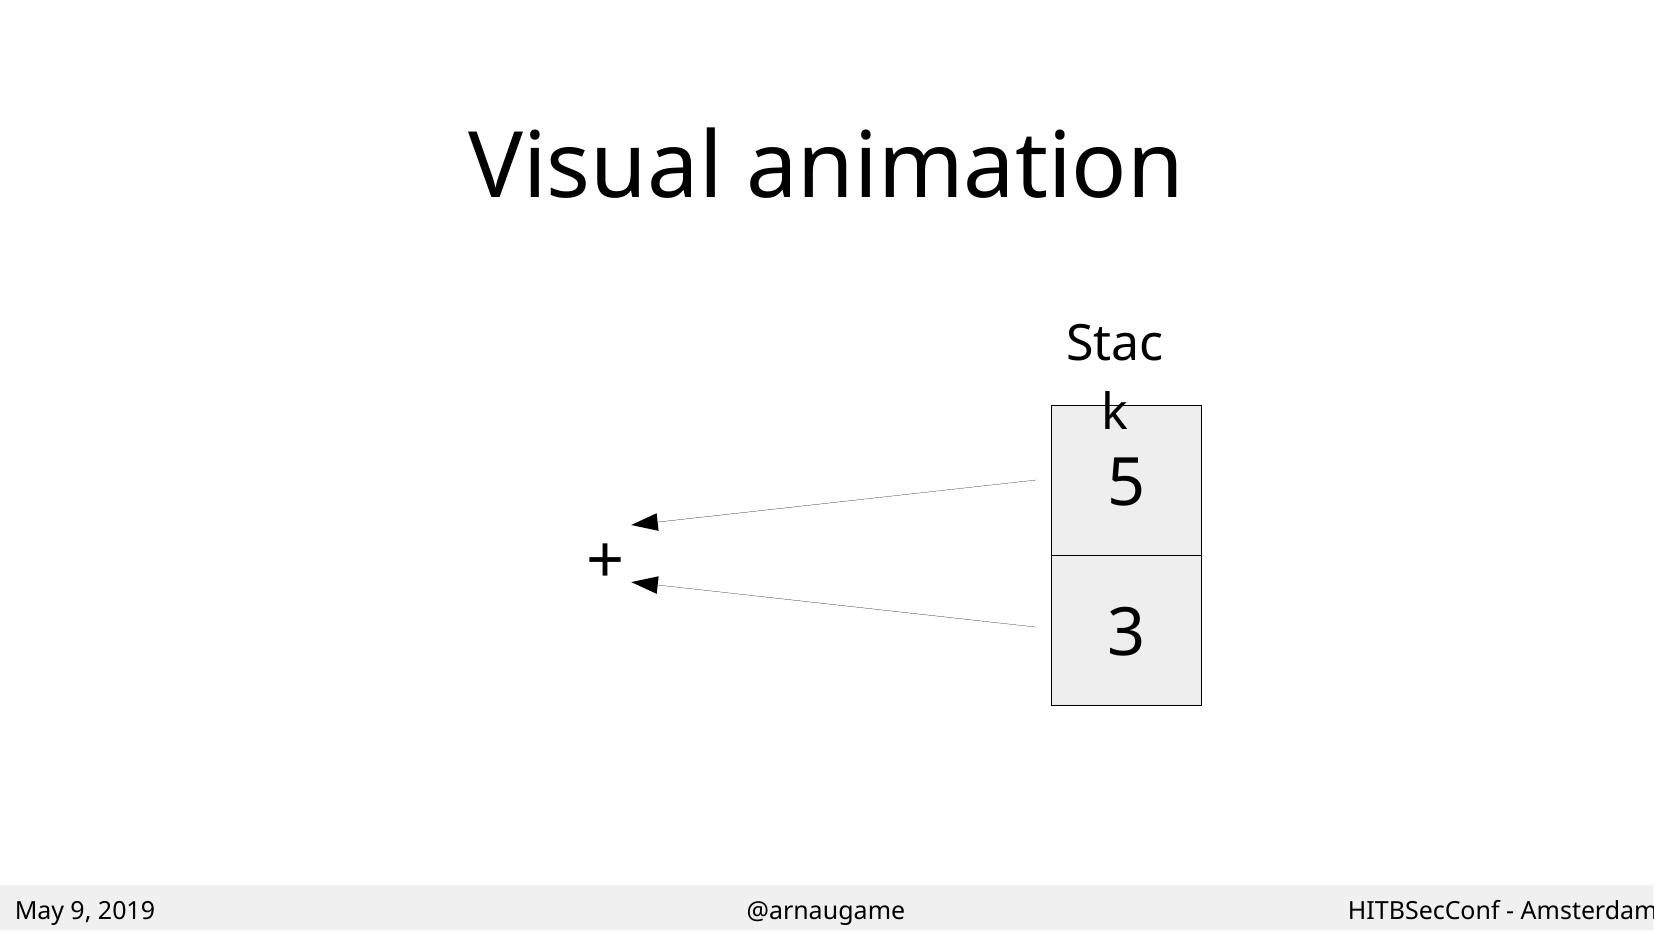

# Visual animation
Stack
5
+
3
May 9, 2019
@arnaugamez
HITBSecConf - Amsterdam